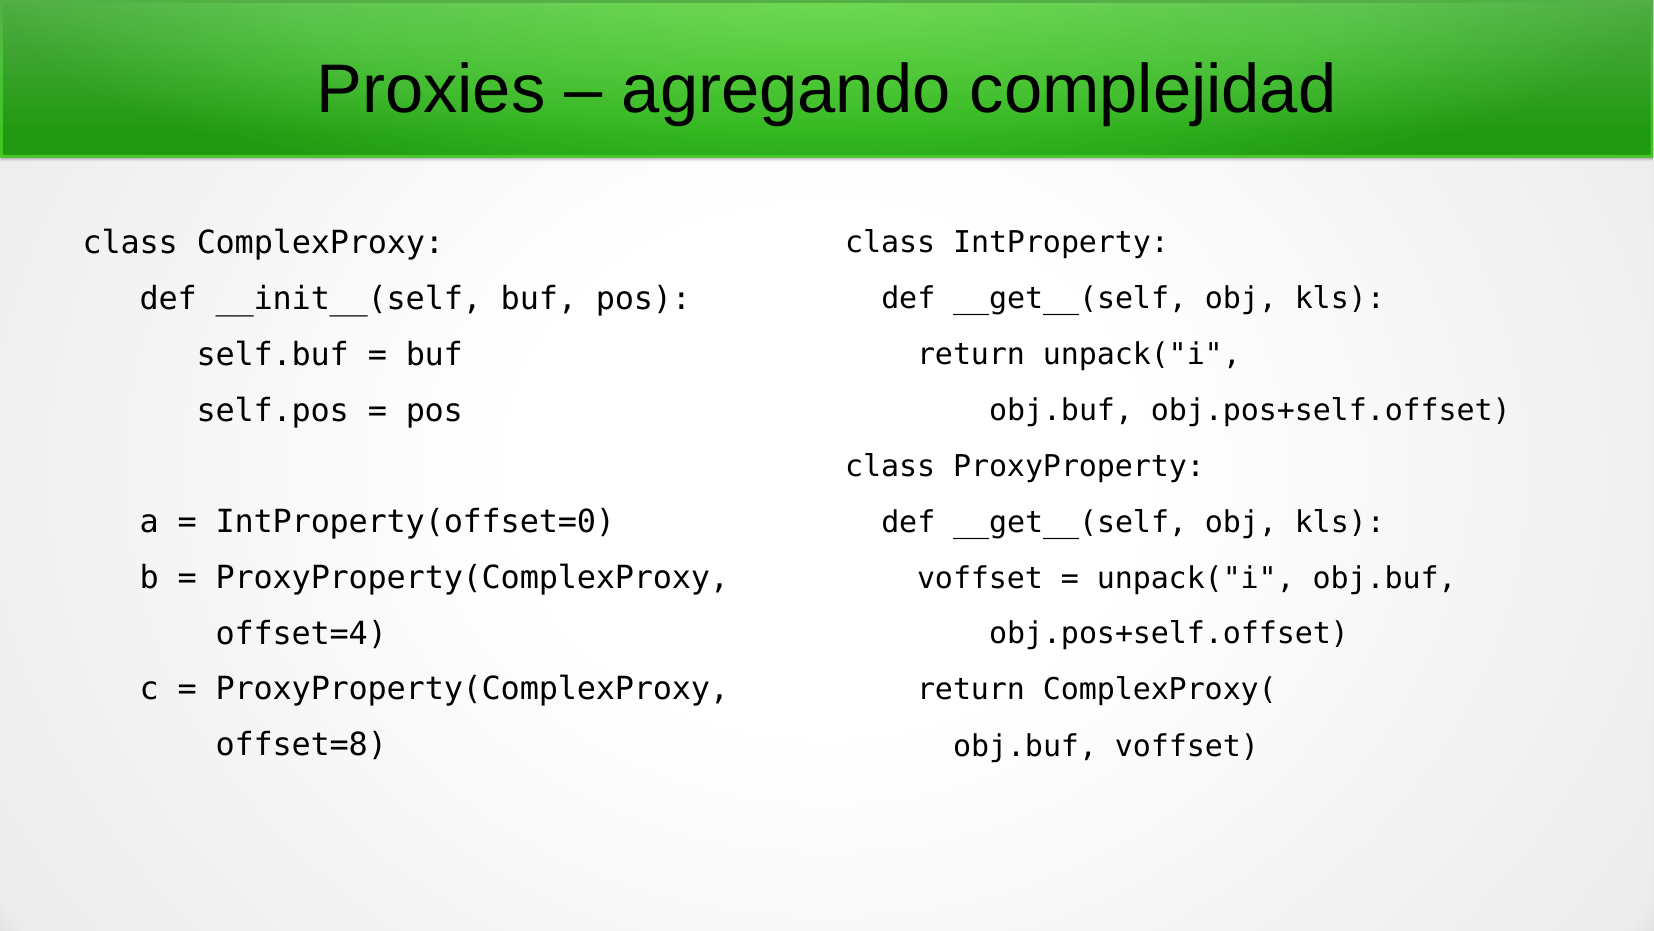

# Proxies – agregando complejidad
class ComplexProxy:
 def __init__(self, buf, pos):
 self.buf = buf
 self.pos = pos
 a = IntProperty(offset=0)
 b = ProxyProperty(ComplexProxy,
 offset=4)
 c = ProxyProperty(ComplexProxy,
 offset=8)
class IntProperty:
 def __get__(self, obj, kls):
 return unpack("i",
 obj.buf, obj.pos+self.offset)
class ProxyProperty:
 def __get__(self, obj, kls):
 voffset = unpack("i", obj.buf,
 obj.pos+self.offset)
 return ComplexProxy(
 obj.buf, voffset)